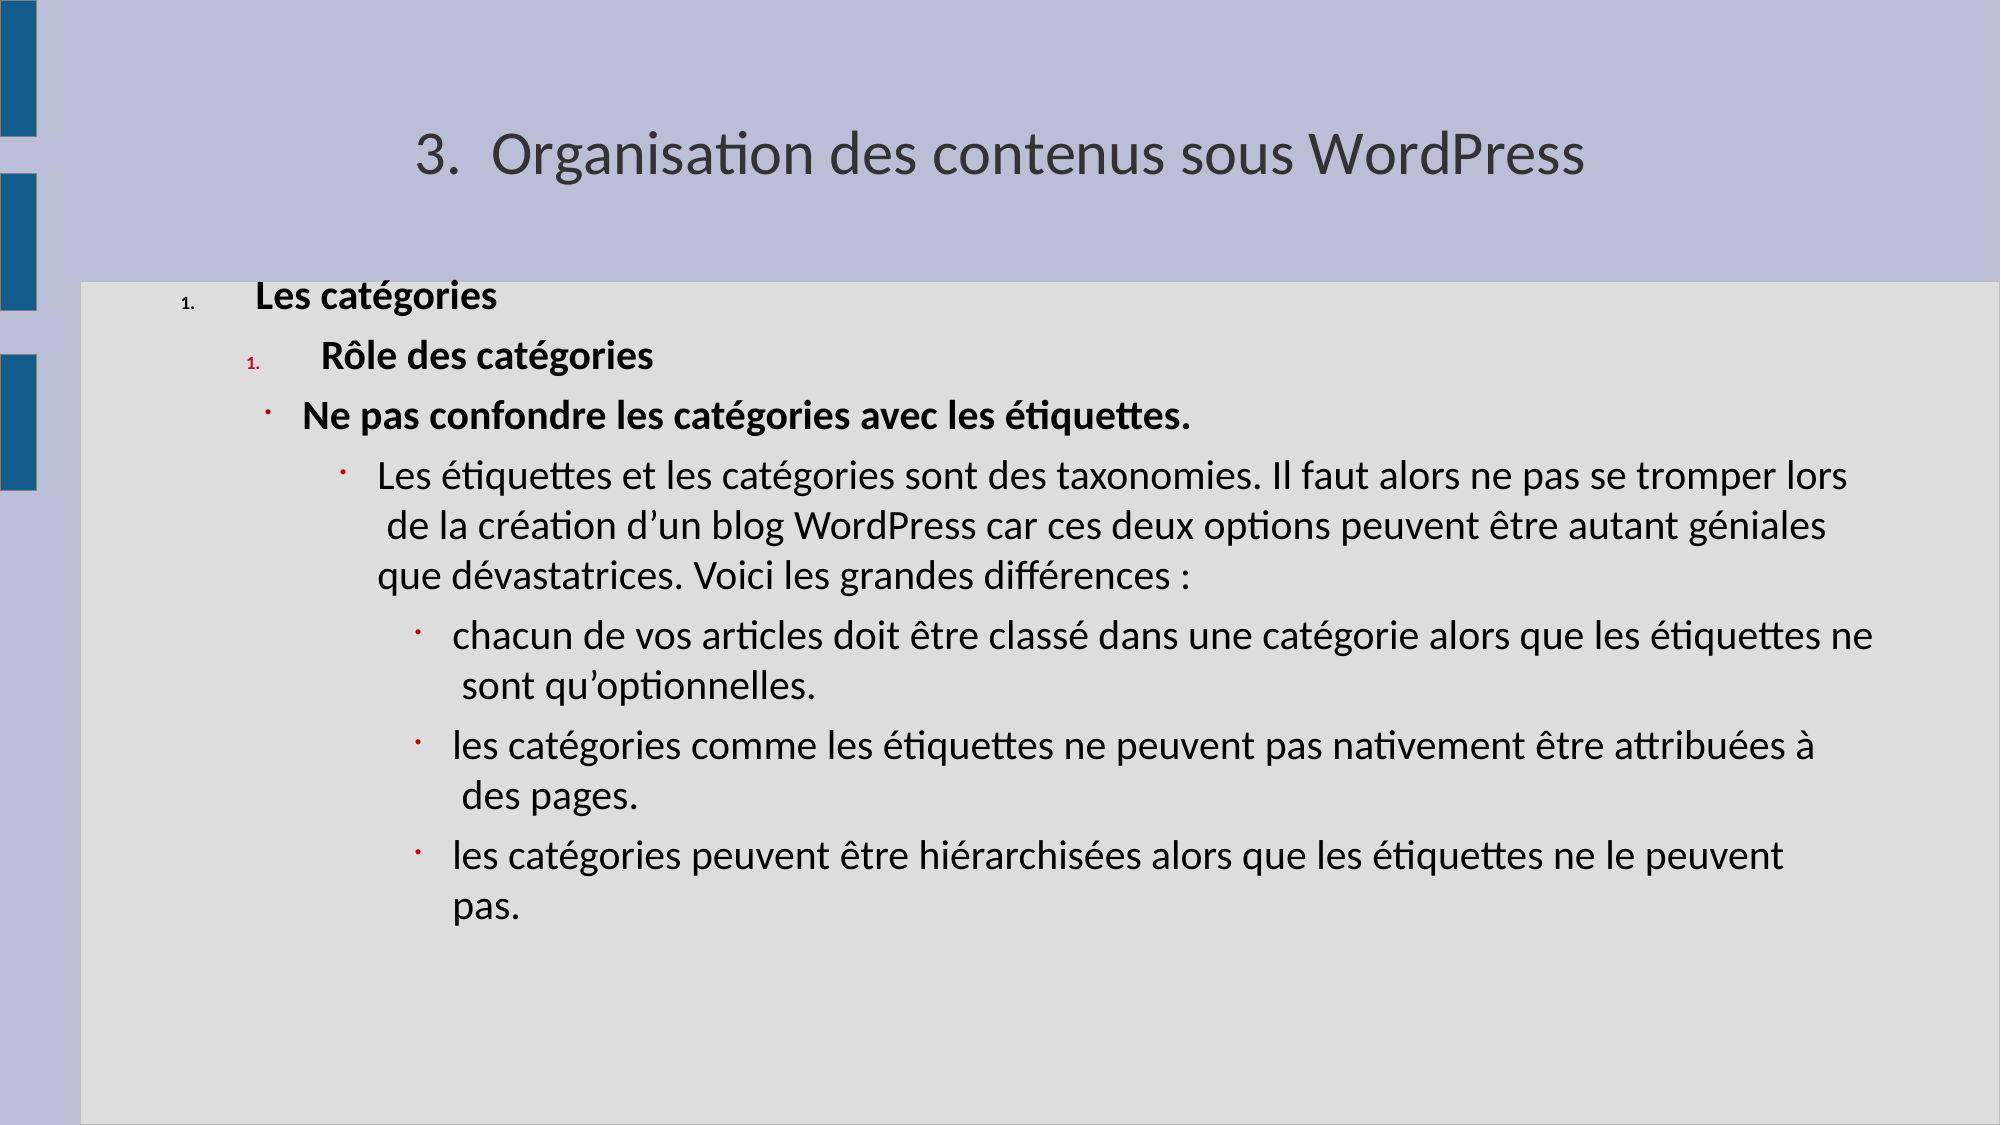

# 3.	Organisation des contenus sous WordPress
Les catégories
Rôle des catégories
Ne pas confondre les catégories avec les étiquettes.
Les étiquettes et les catégories sont des taxonomies. Il faut alors ne pas se tromper lors de la création d’un blog WordPress car ces deux options peuvent être autant géniales que dévastatrices. Voici les grandes différences :
chacun de vos articles doit être classé dans une catégorie alors que les étiquettes ne sont qu’optionnelles.
les catégories comme les étiquettes ne peuvent pas nativement être attribuées à des pages.
les catégories peuvent être hiérarchisées alors que les étiquettes ne le peuvent pas.